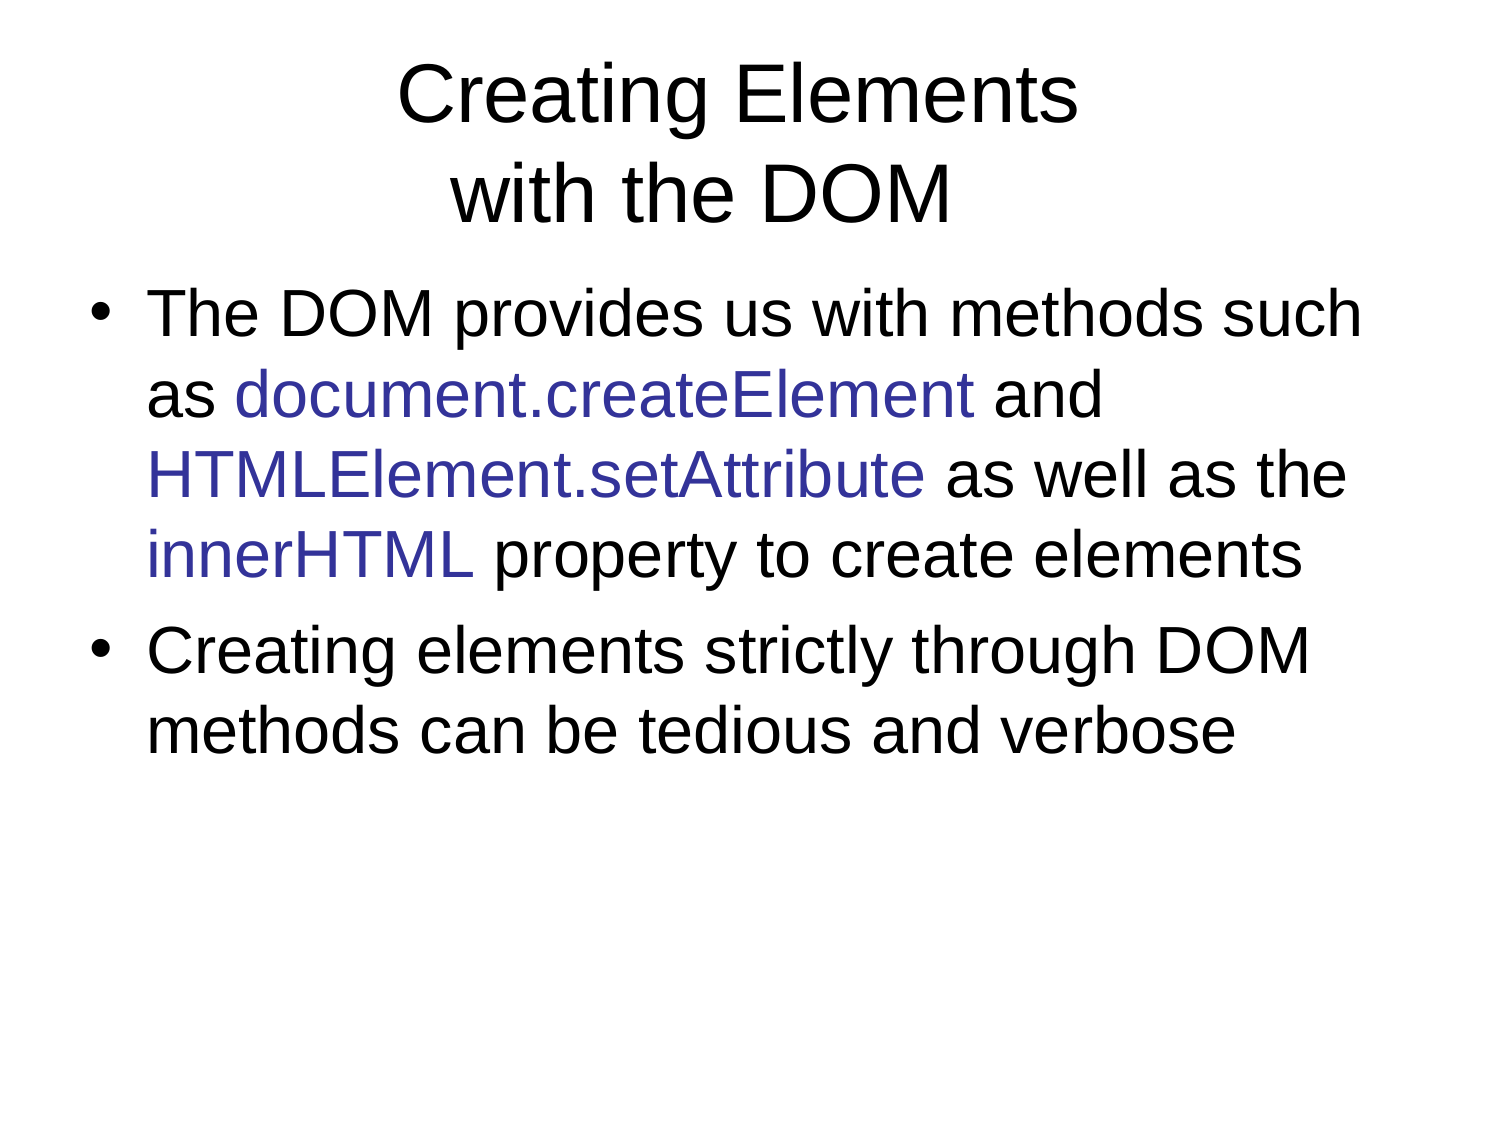

# Creating Elements with the DOM
The DOM provides us with methods such as document.createElement and HTMLElement.setAttribute as well as the innerHTML property to create elements
Creating elements strictly through DOM methods can be tedious and verbose